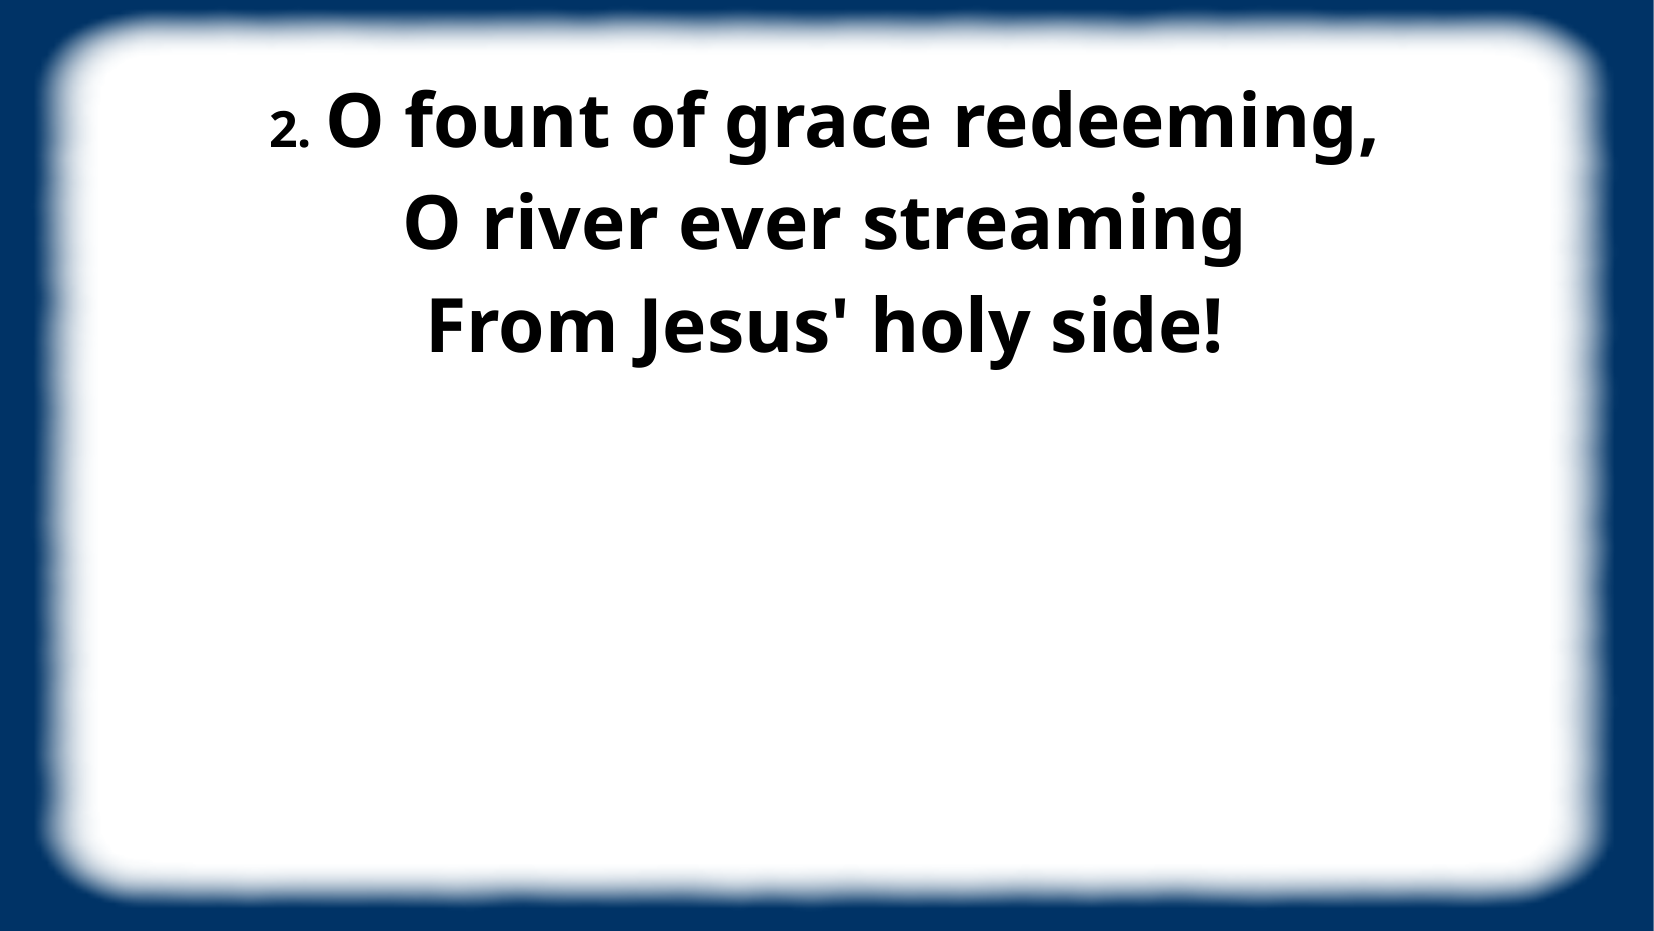

2. O fount of grace redeeming,
O river ever streaming
From Jesus' holy side!